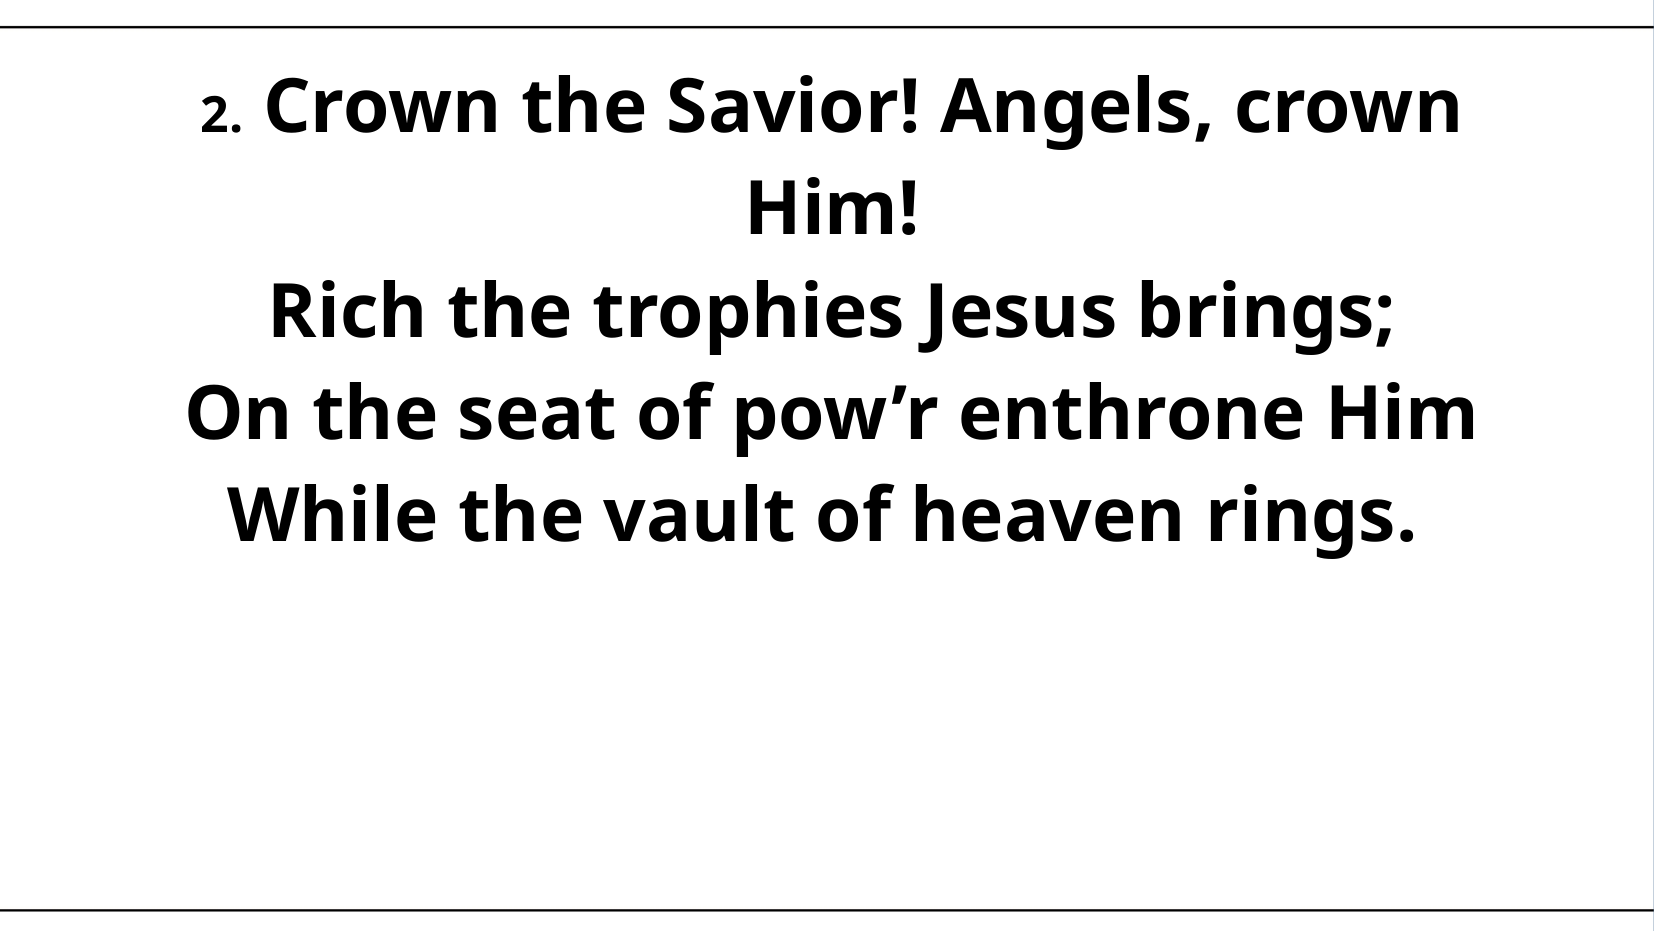

2. Crown the Savior! Angels, crown Him!
Rich the trophies Jesus brings;
On the seat of pow’r enthrone Him
While the vault of heaven rings.